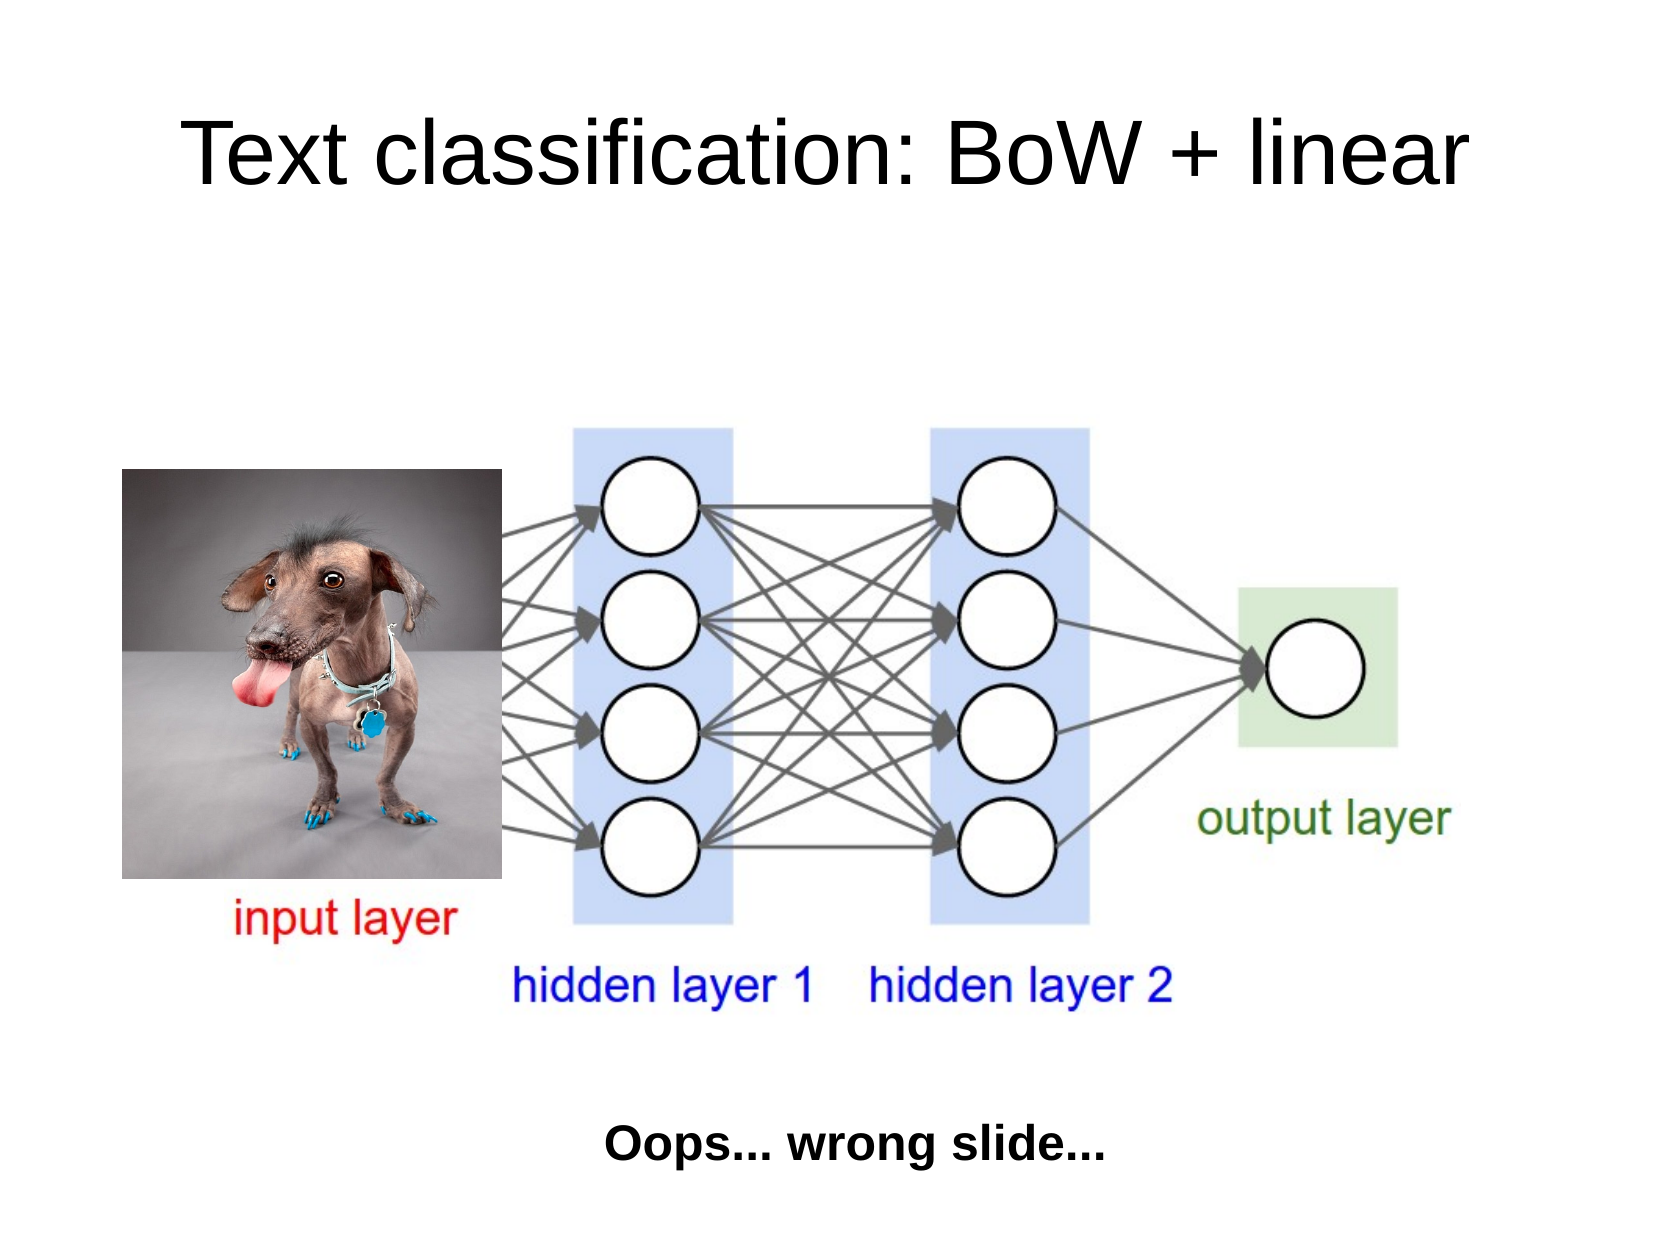

# Text classification: BoW + linear
Oops... wrong slide...